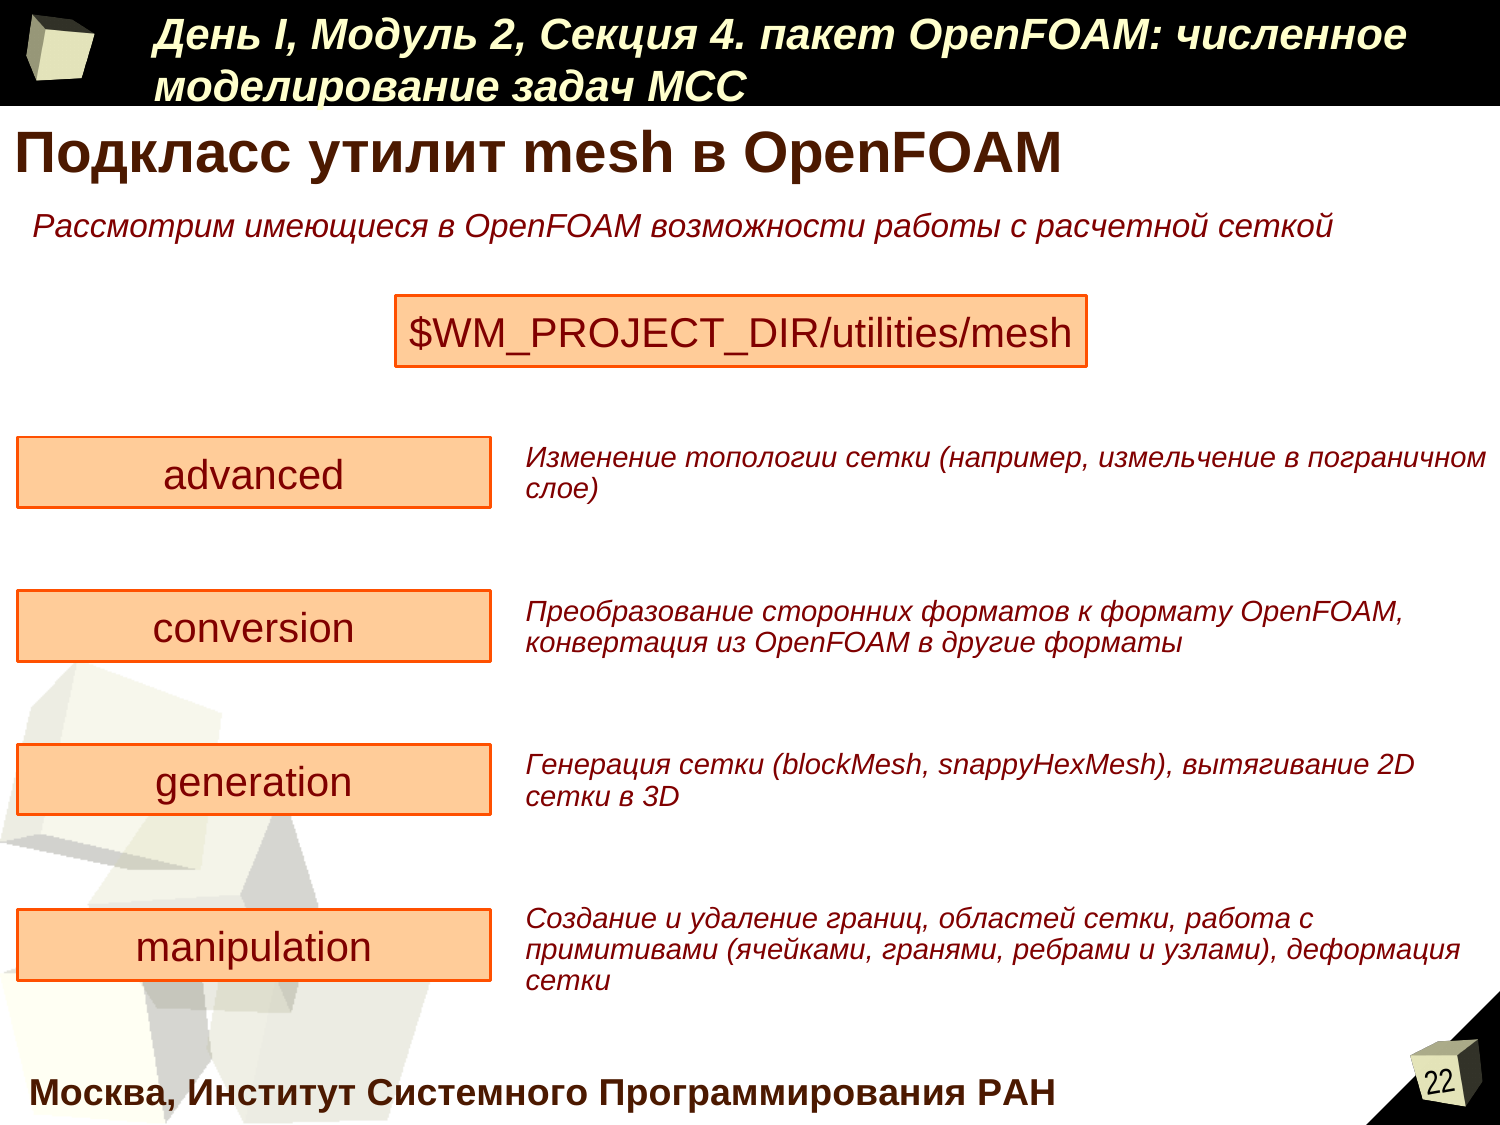

#
Подкласс утилит mesh в OpenFOAM
Рассмотрим имеющиеся в OpenFOAM возможности работы с расчетной сеткой
$WM_PROJECT_DIR/utilities/mesh
advanced
Изменение топологии сетки (например, измельчение в пограничном слое)
conversion
Преобразование сторонних форматов к формату OpenFOAM, конвертация из OpenFOAM в другие форматы
generation
Генерация сетки (blockMesh, snappyHexMesh), вытягивание 2D сетки в 3D
Создание и удаление границ, областей сетки, работа с примитивами (ячейками, гранями, ребрами и узлами), деформация сетки
manipulation